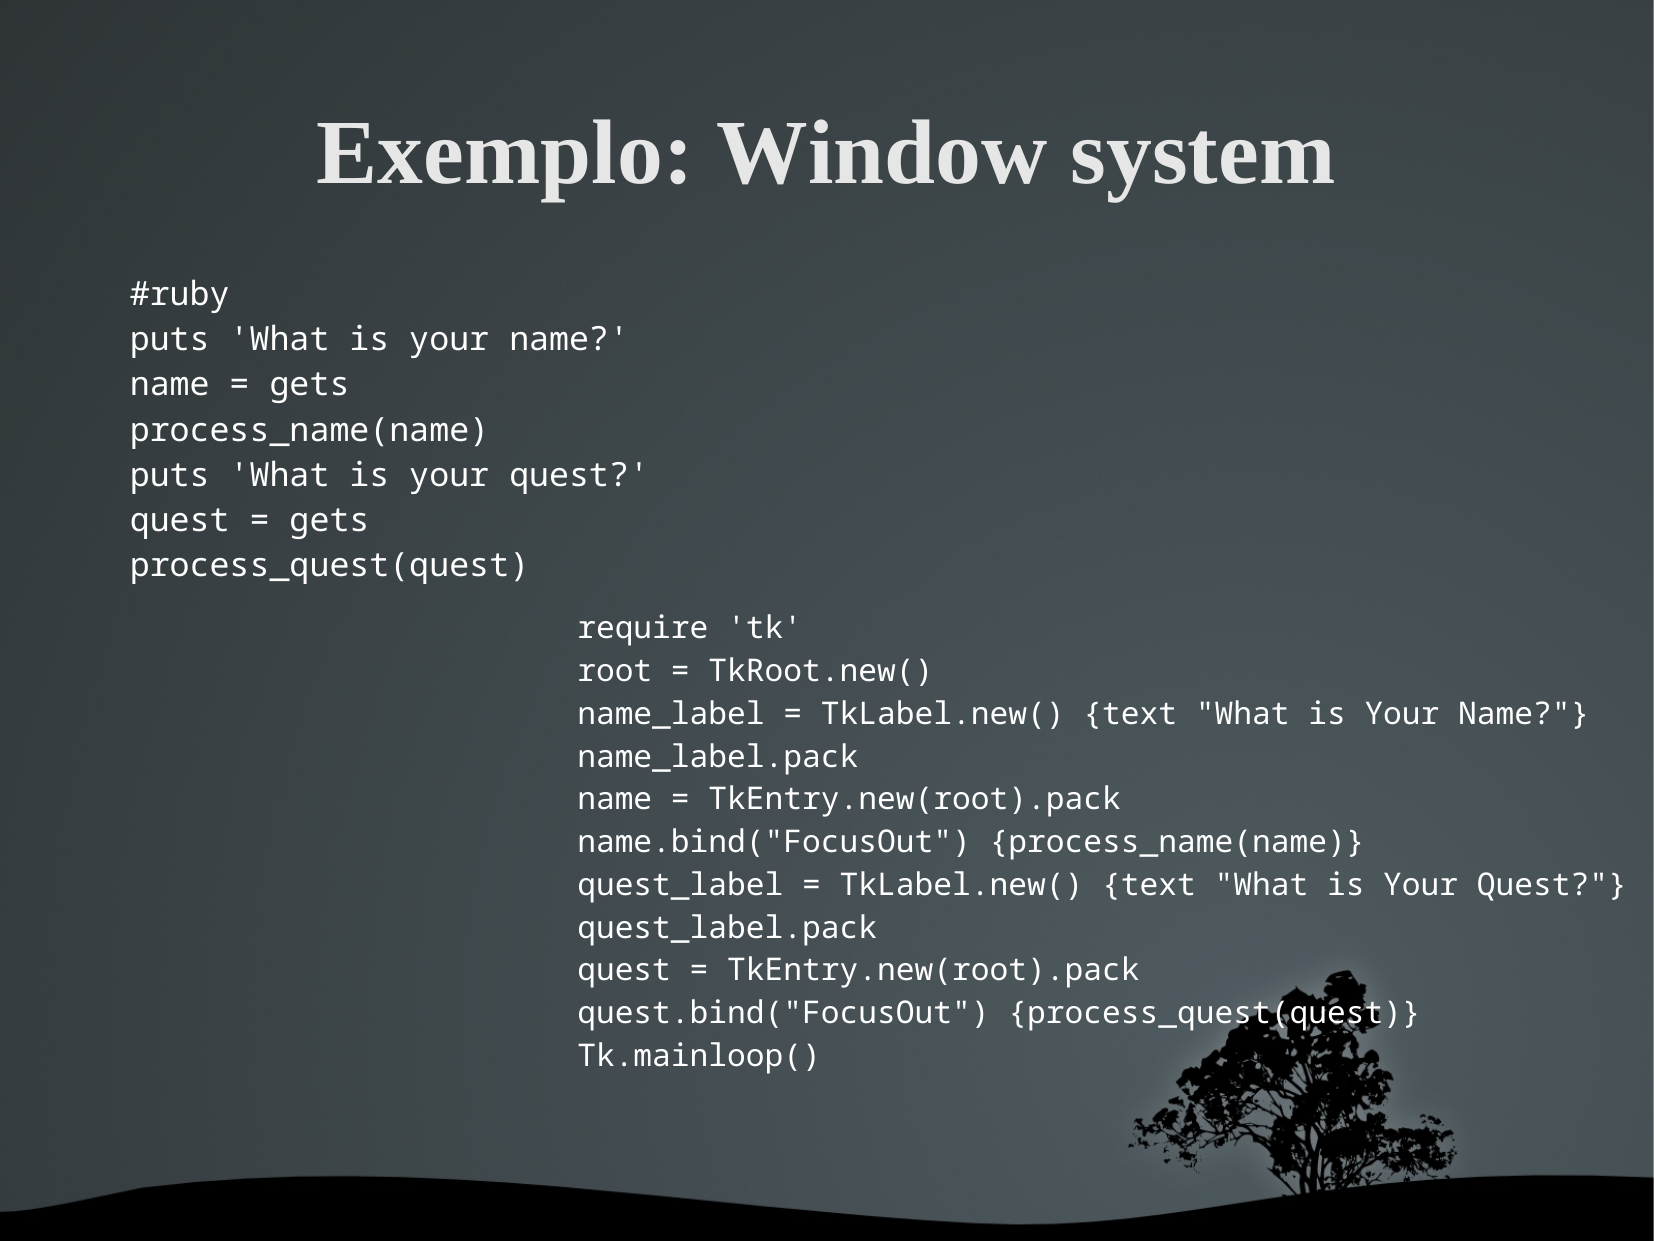

# Exemplo: Window system
 #ruby
 puts 'What is your name?'
 name = gets
 process_name(name)
 puts 'What is your quest?'
 quest = gets
 process_quest(quest)
 require 'tk'
 root = TkRoot.new()
 name_label = TkLabel.new() {text "What is Your Name?"}
 name_label.pack
 name = TkEntry.new(root).pack
 name.bind("FocusOut") {process_name(name)}
 quest_label = TkLabel.new() {text "What is Your Quest?"}
 quest_label.pack
 quest = TkEntry.new(root).pack
 quest.bind("FocusOut") {process_quest(quest)}
 Tk.mainloop()